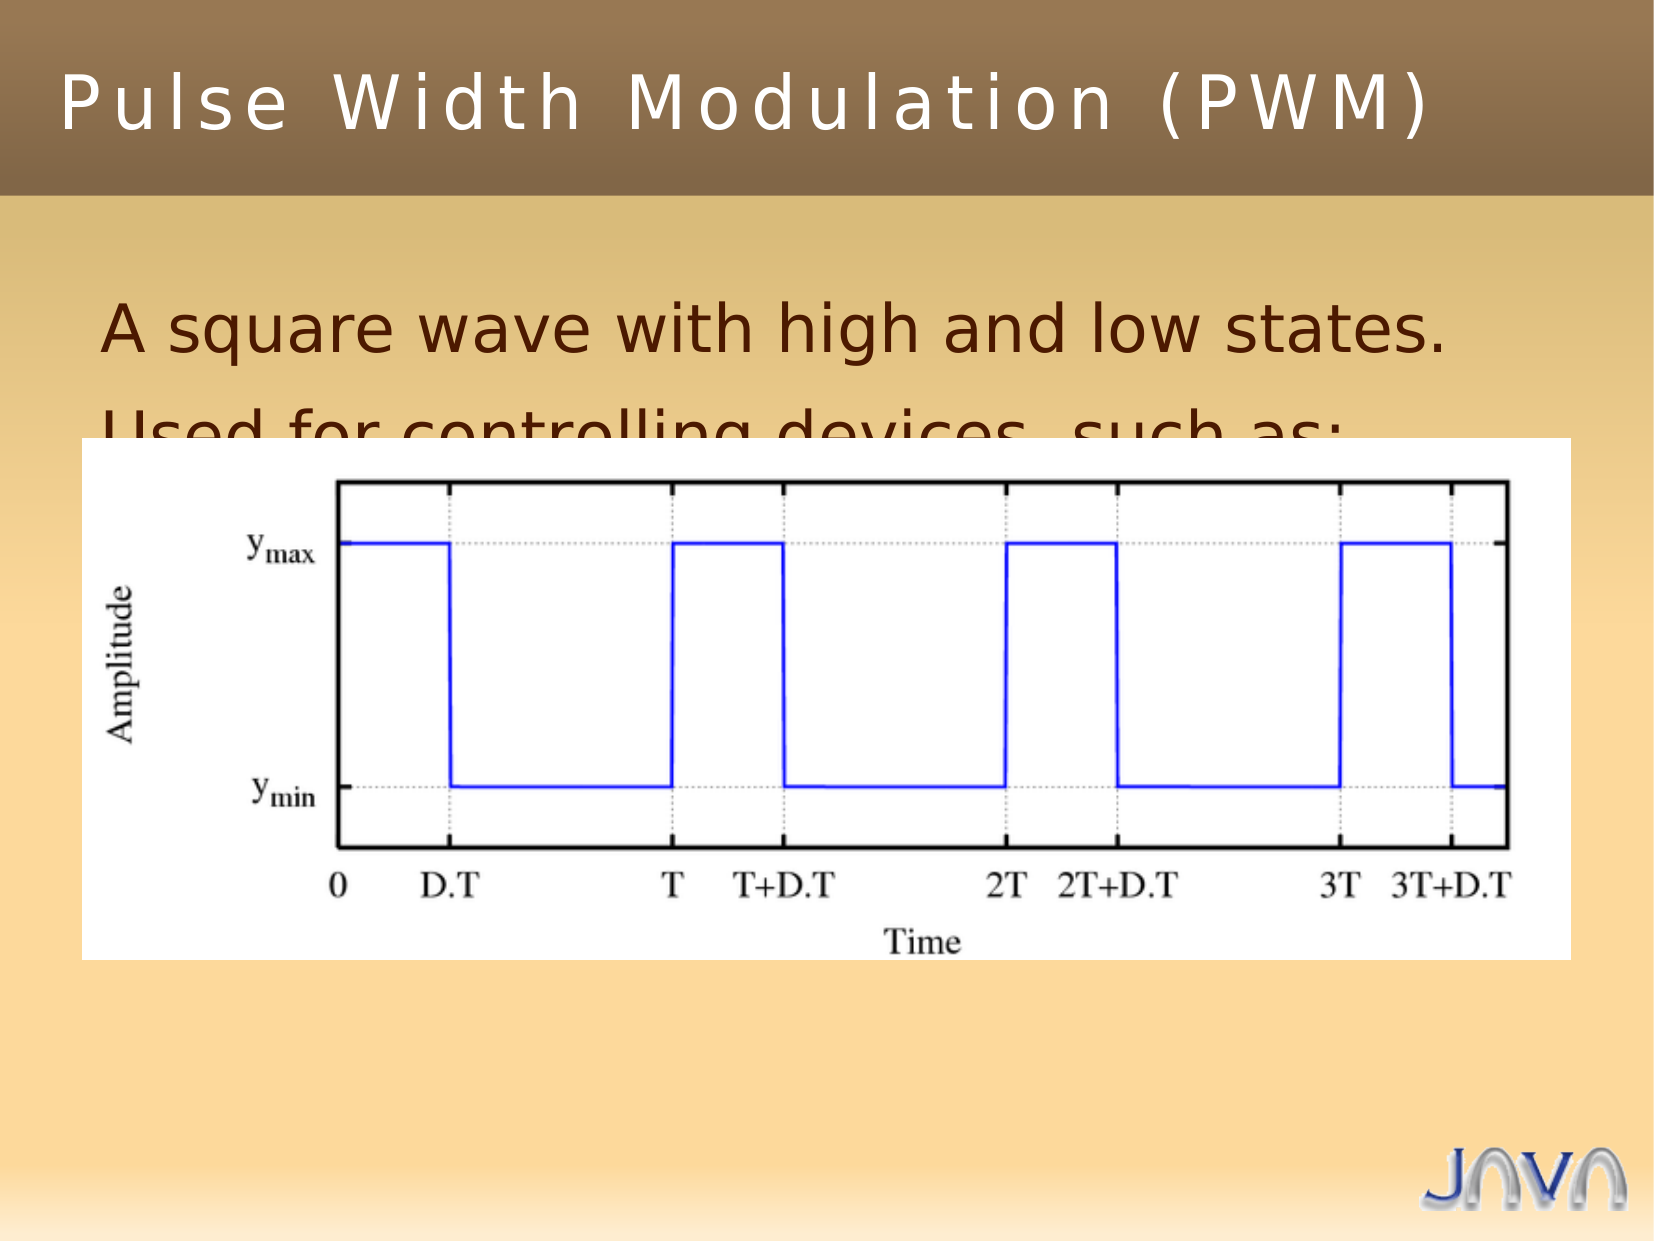

# Pulse Width Modulation (PWM)
A square wave with high and low states.
Used for controlling devices, such as:
Controlling servos
Generating tones